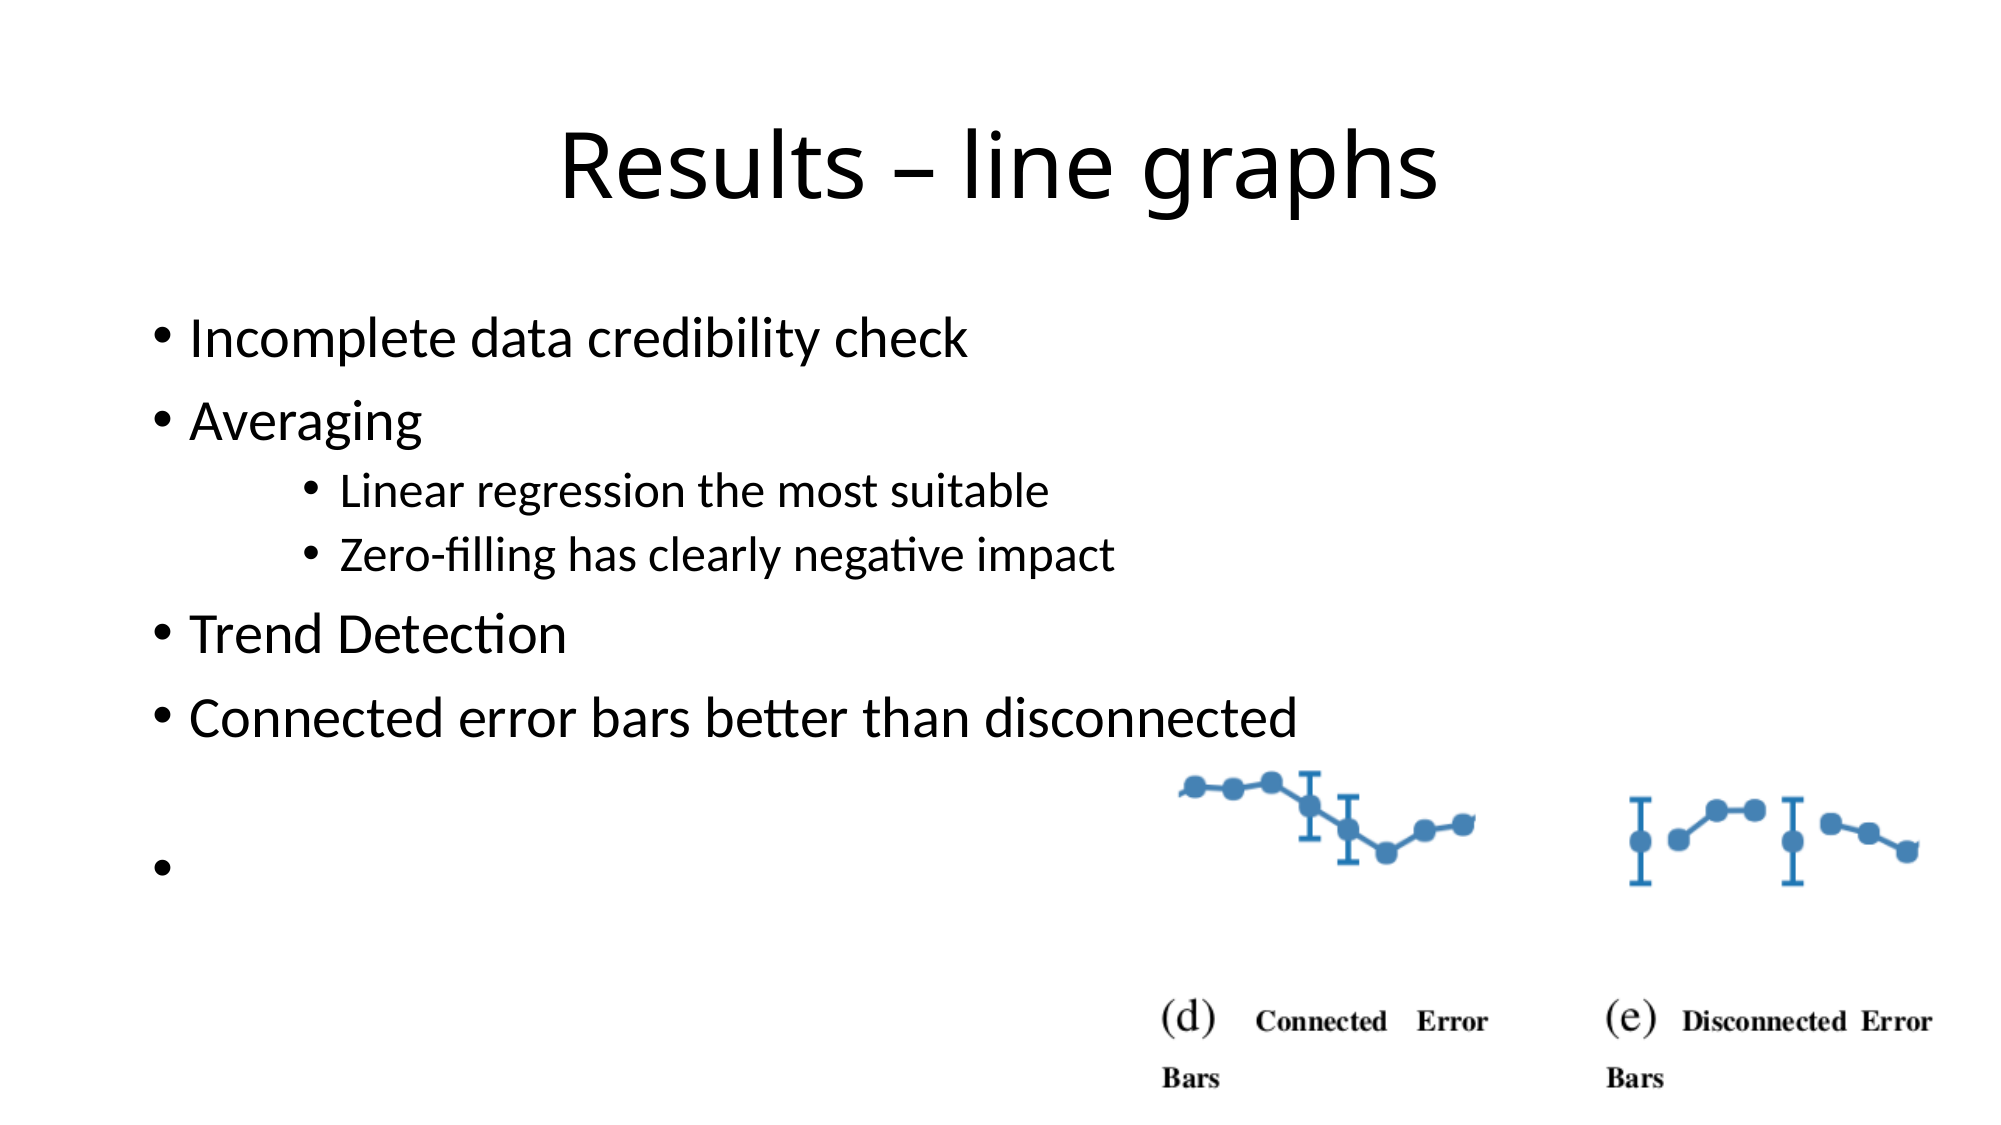

# Results – line graphs
Incomplete data credibility check
Averaging
Linear regression the most suitable
Zero-filling has clearly negative impact
Trend Detection
Connected error bars better than disconnected